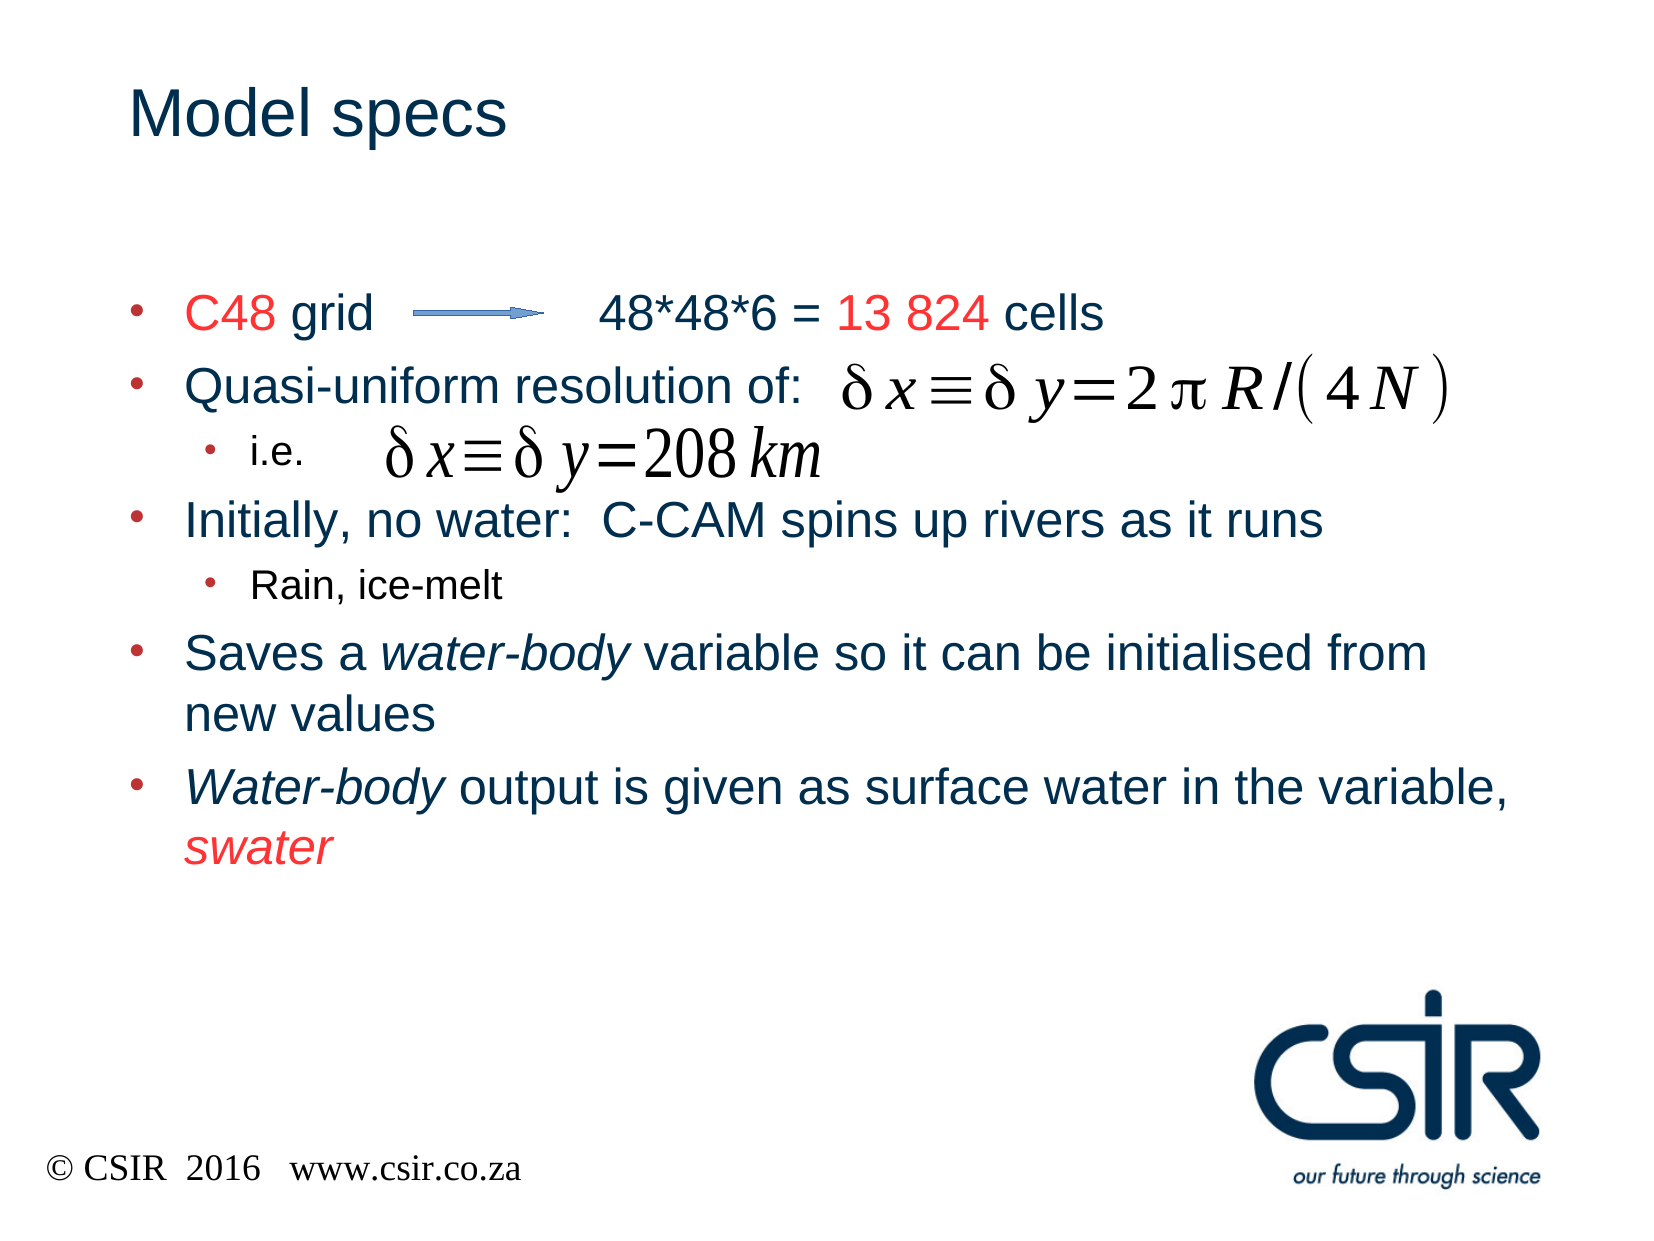

# Model specs
C48 grid 48*48*6 = 13 824 cells
Quasi-uniform resolution of:
i.e.
Initially, no water: C-CAM spins up rivers as it runs
Rain, ice-melt
Saves a water-body variable so it can be initialised from new values
Water-body output is given as surface water in the variable, swater